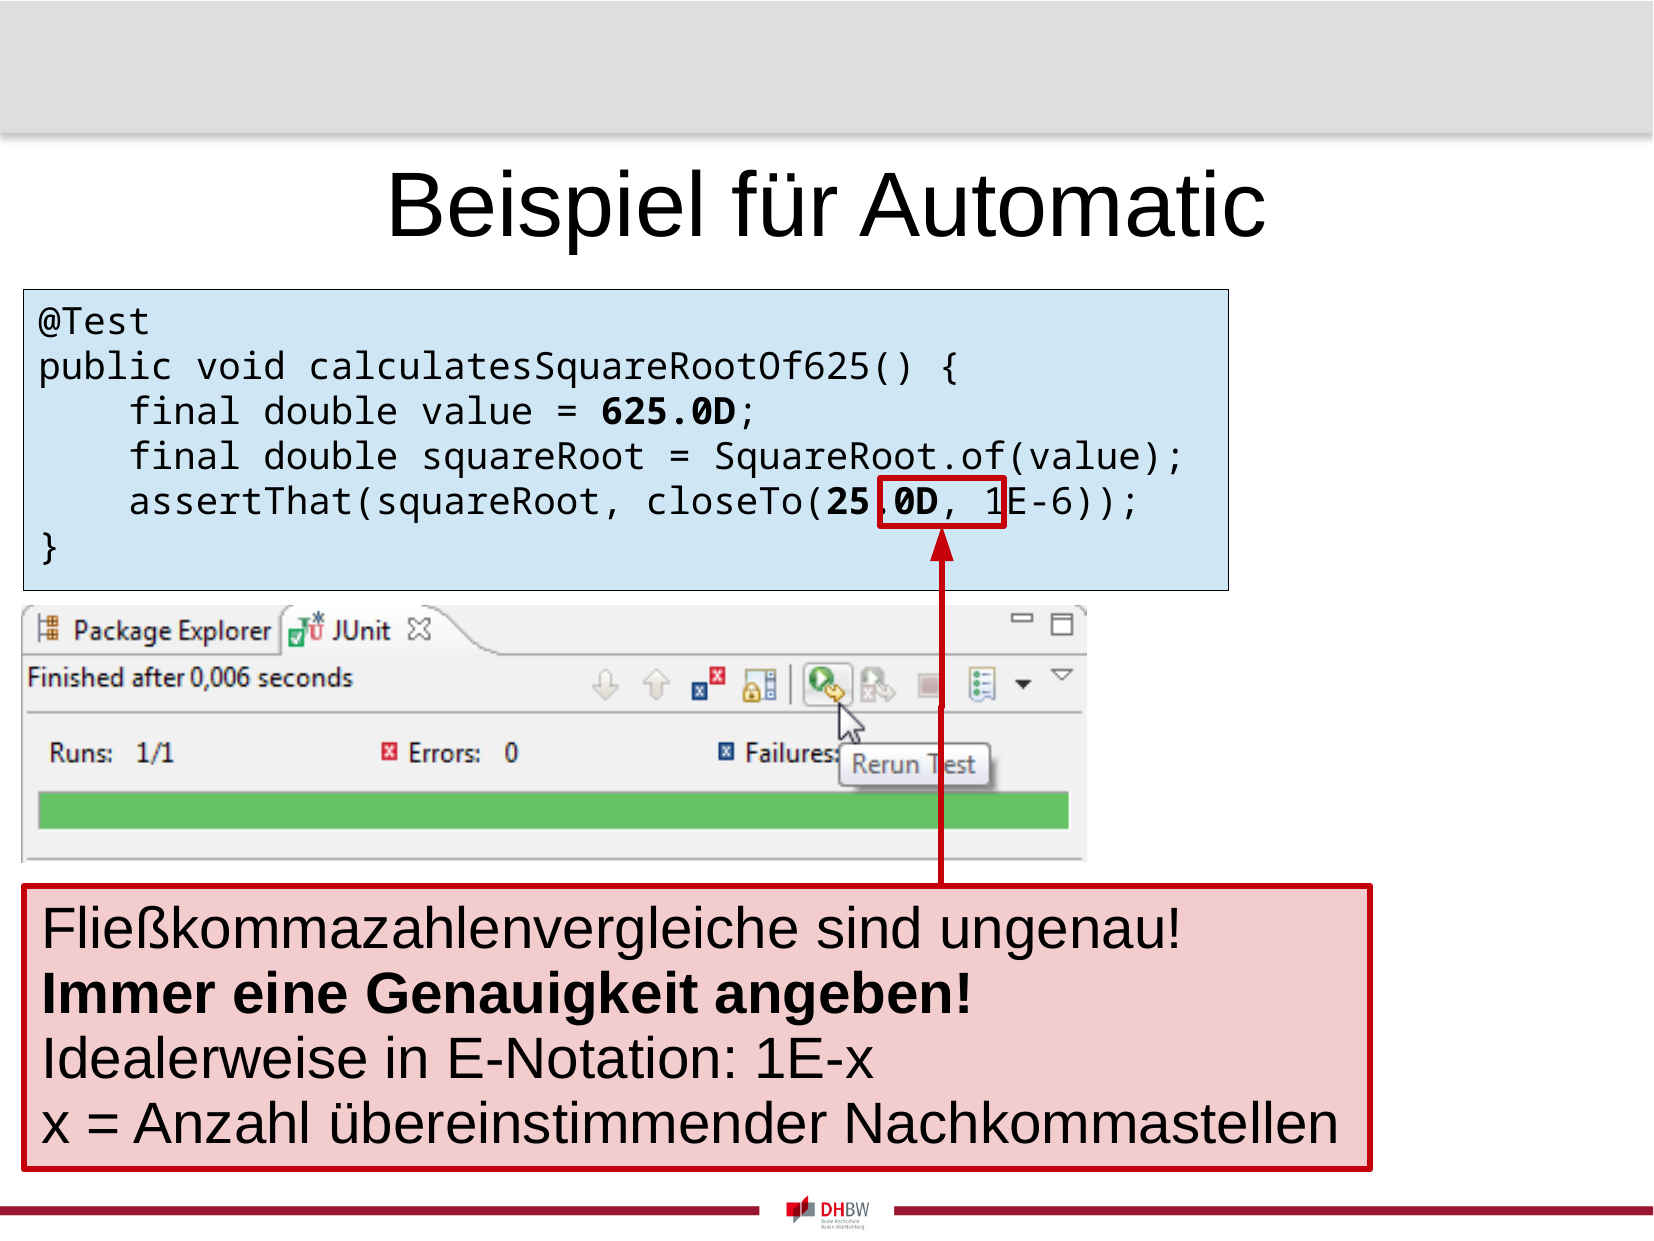

# Beispiel für Automatic
@Test
public void calculatesSquareRootOf625() {
 final double value = 625.0D;
 final double squareRoot = SquareRoot.of(value);
 assertThat(squareRoot, closeTo(25.0D, 1E-6));
}
Fließkommazahlenvergleiche sind ungenau!
Immer eine Genauigkeit angeben!
Idealerweise in E-Notation: 1E-x
x = Anzahl übereinstimmender Nachkommastellen